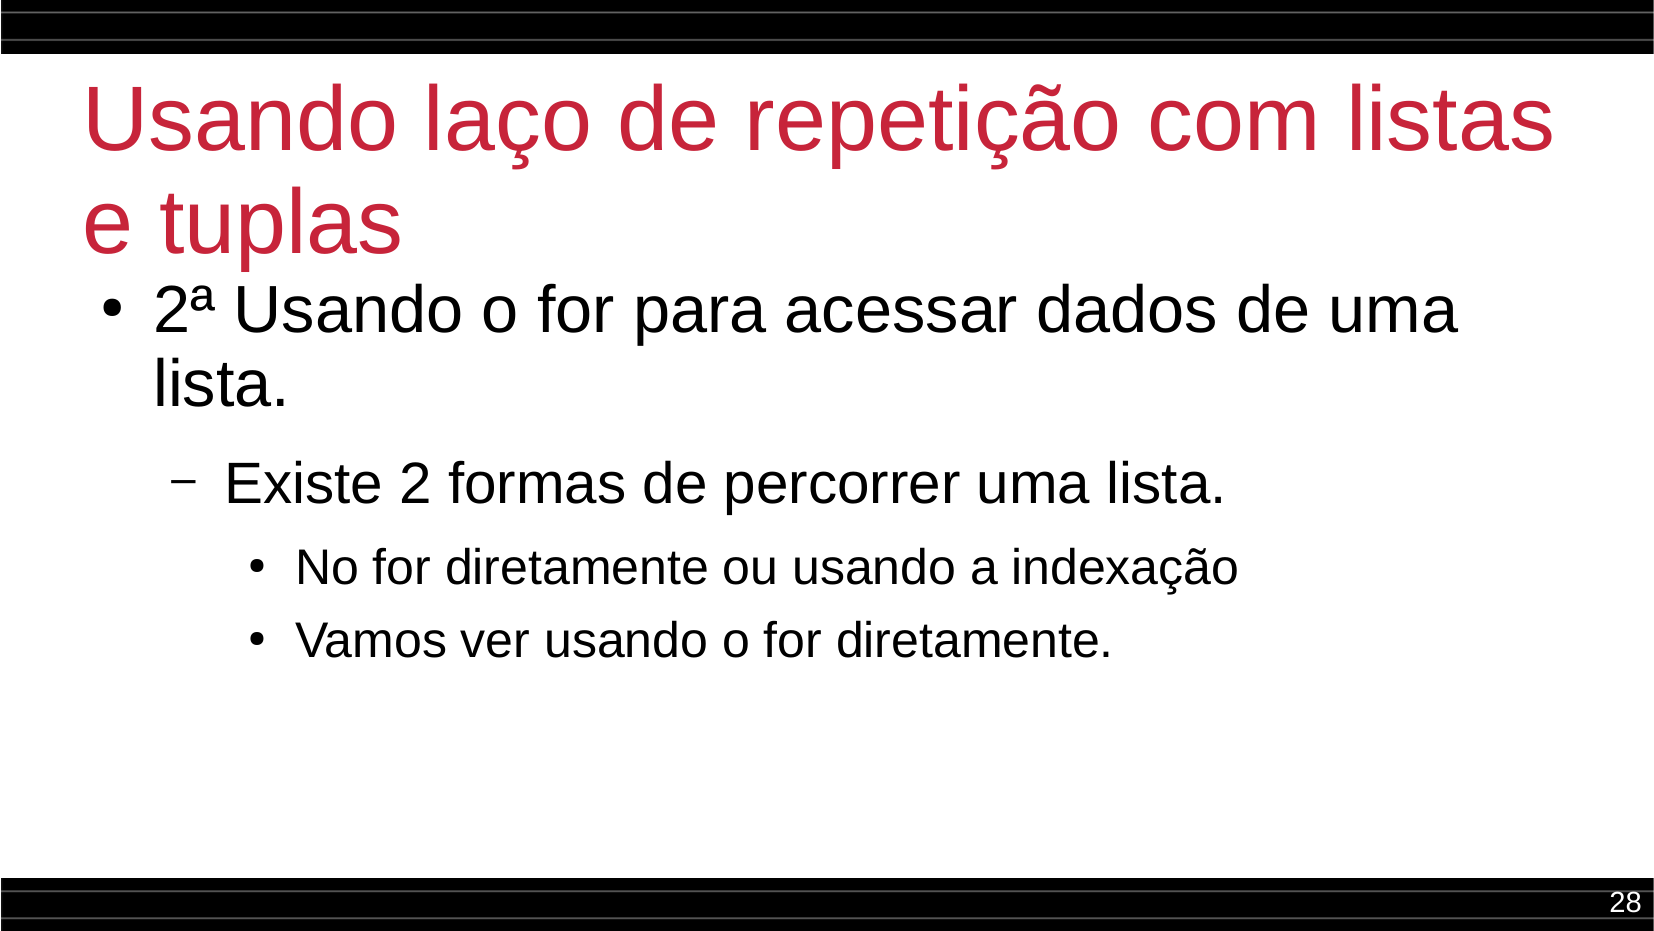

# Usando laço de repetição com listas e tuplas
2ª Usando o for para acessar dados de uma lista.
Existe 2 formas de percorrer uma lista.
No for diretamente ou usando a indexação
Vamos ver usando o for diretamente.